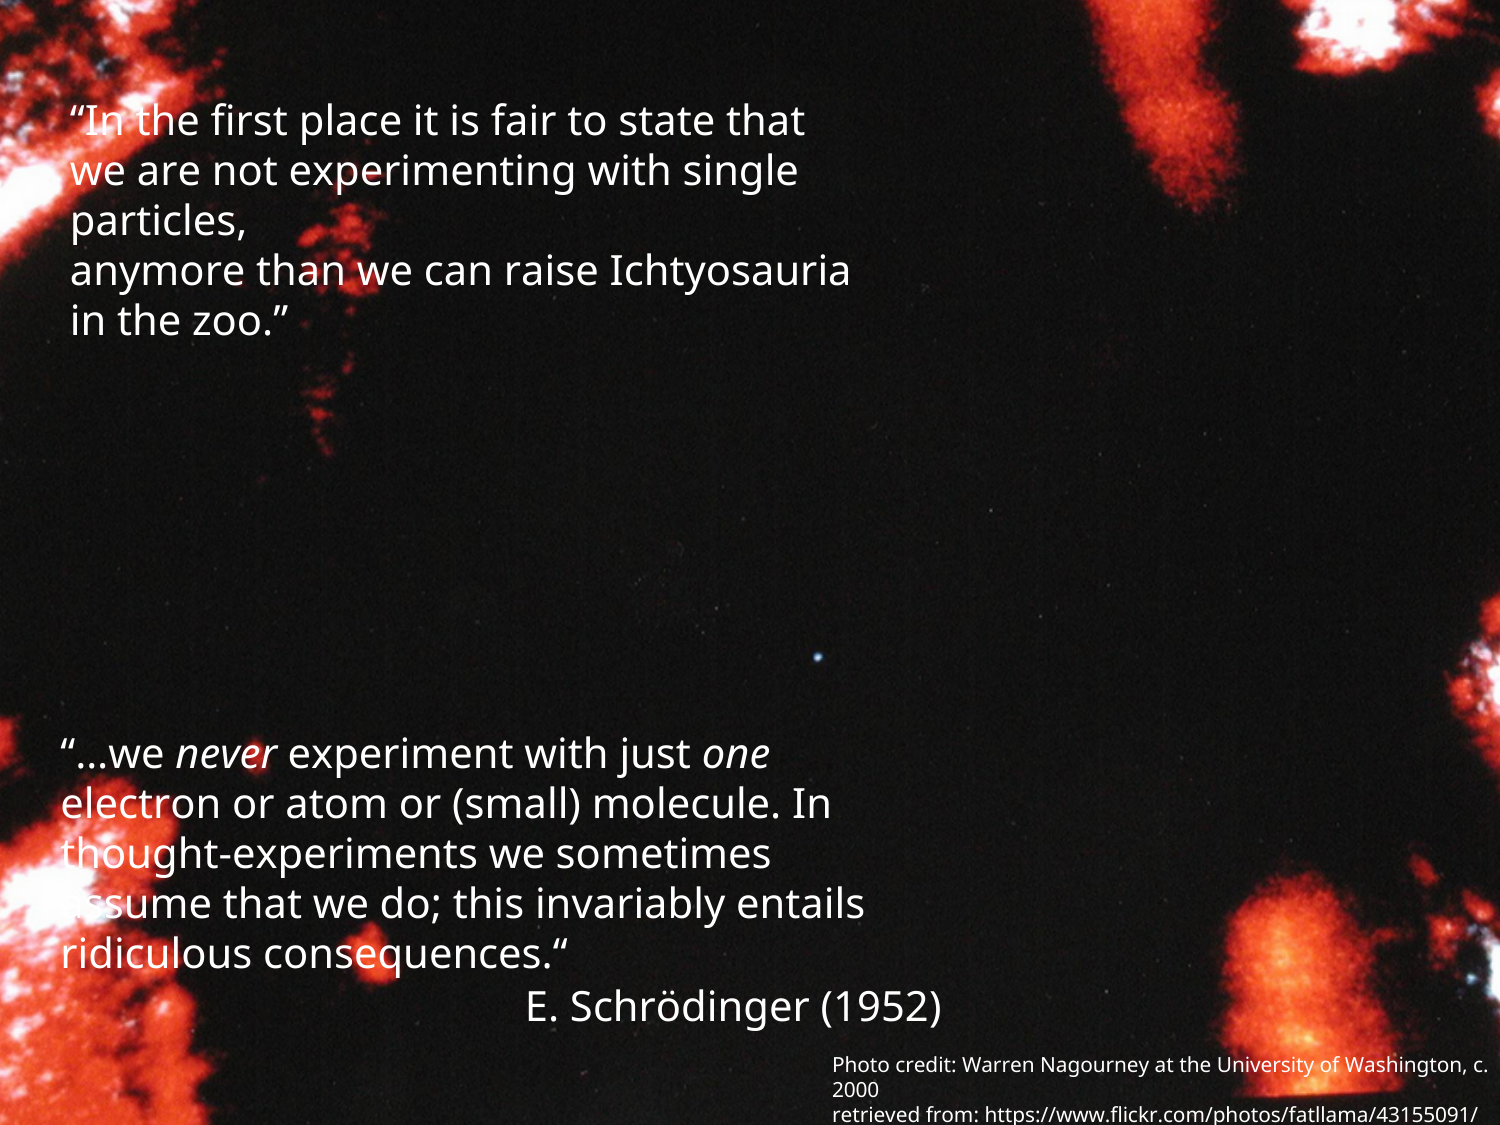

“In the first place it is fair to state that we are not experimenting with single particles,
anymore than we can raise Ichtyosauria in the zoo.”
“…we never experiment with just one electron or atom or (small) molecule. In thought-experiments we sometimes assume that we do; this invariably entails ridiculous consequences.“
E. Schrödinger (1952)
Photo credit: Warren Nagourney at the University of Washington, c. 2000
retrieved from: https://www.flickr.com/photos/fatllama/43155091/